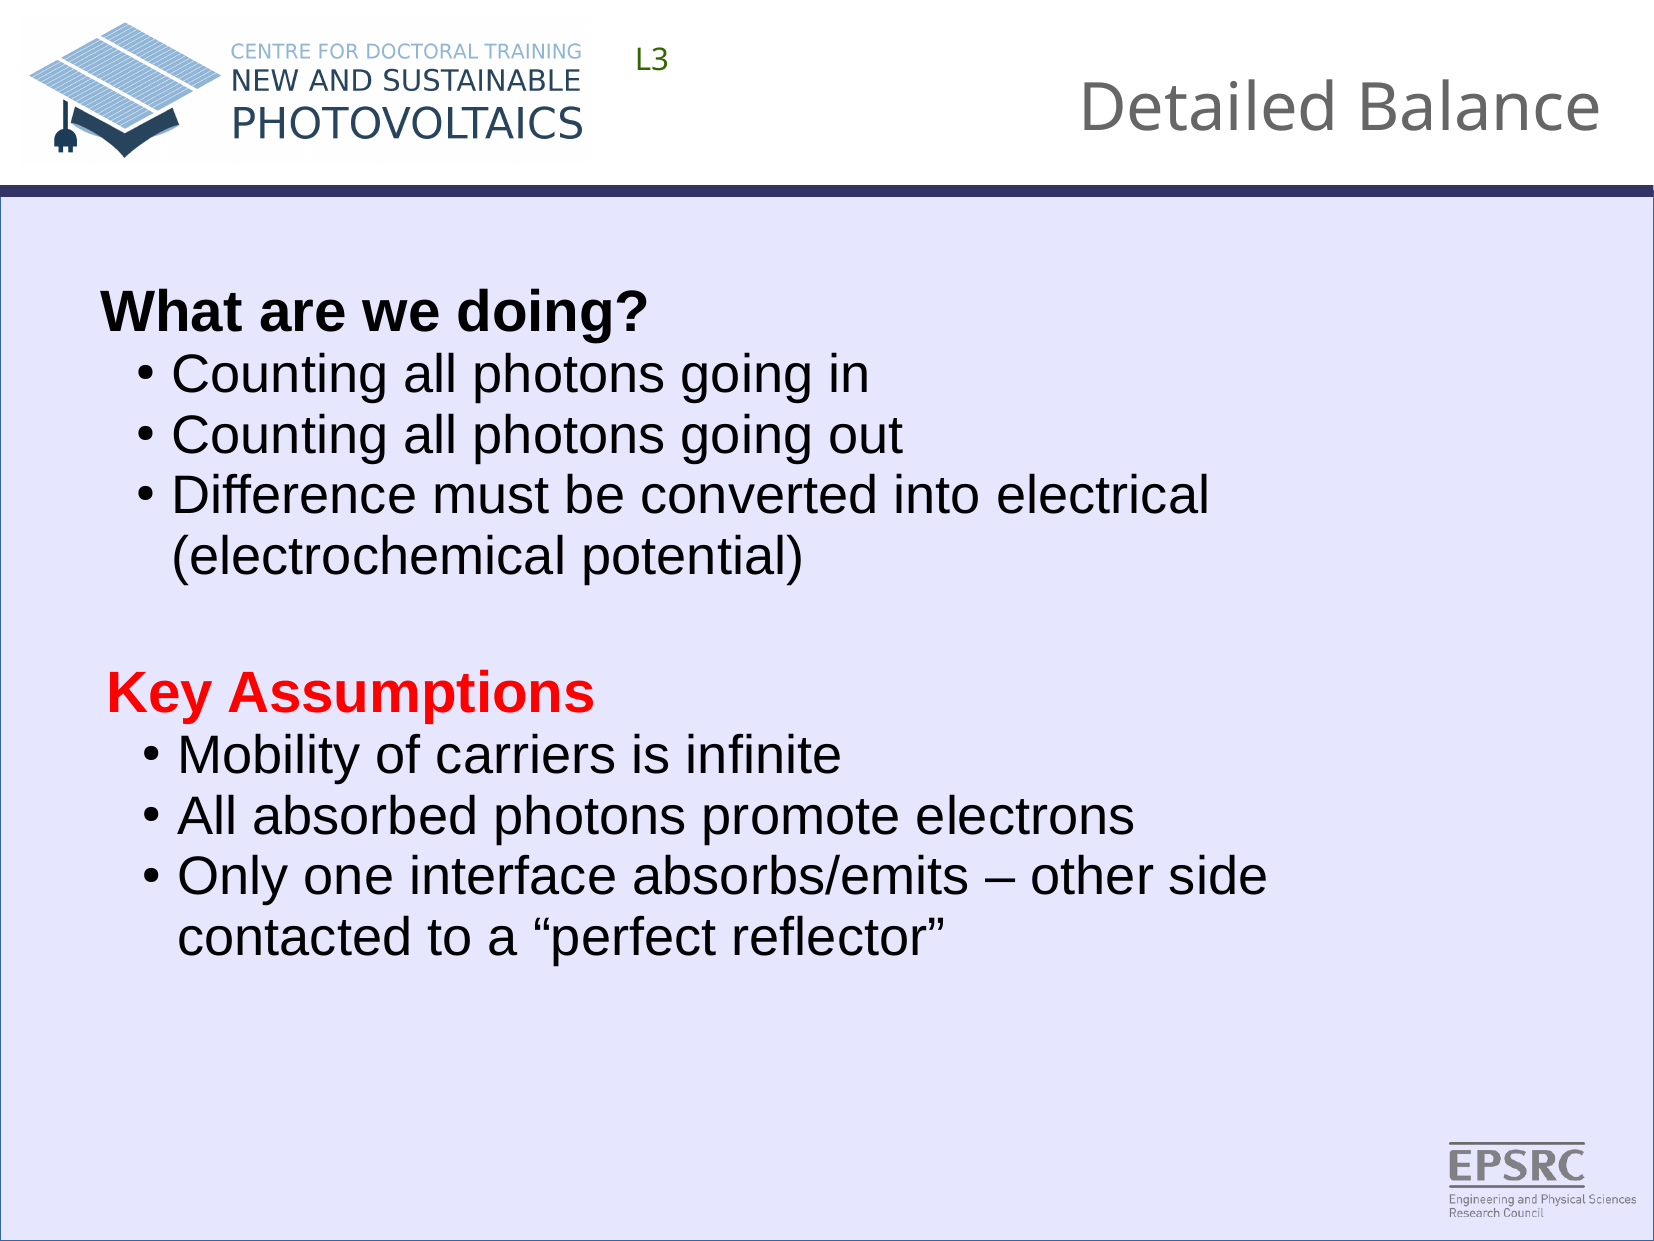

L3
Detailed Balance
What are we doing?
Counting all photons going in
Counting all photons going out
Difference must be converted into electrical
(electrochemical potential)
Key Assumptions
Mobility of carriers is infinite
All absorbed photons promote electrons
Only one interface absorbs/emits – other side contacted to a “perfect reflector”